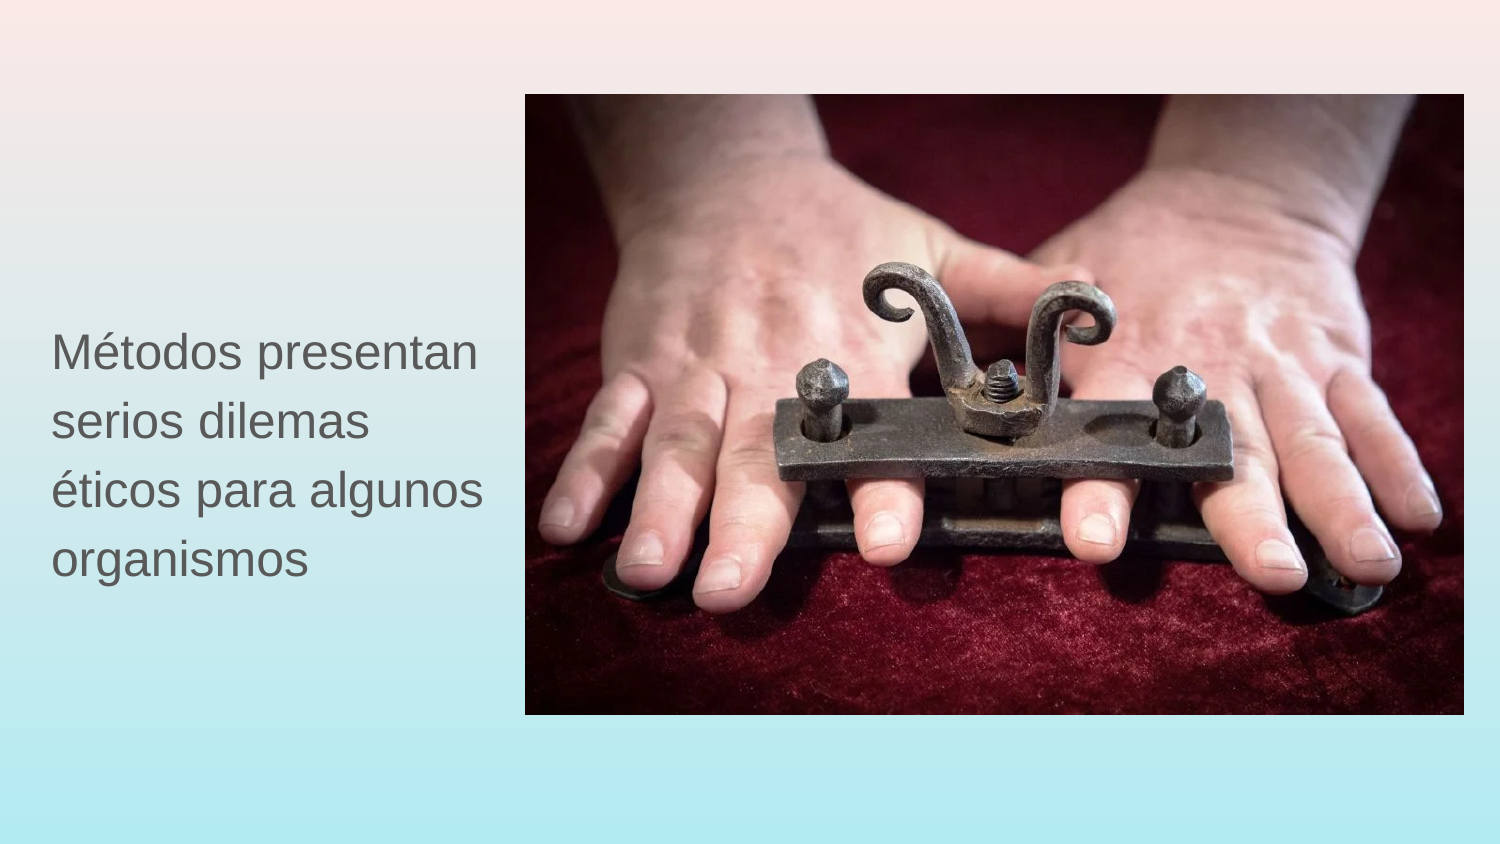

# Métodos presentan serios dilemas éticos para algunos organismos